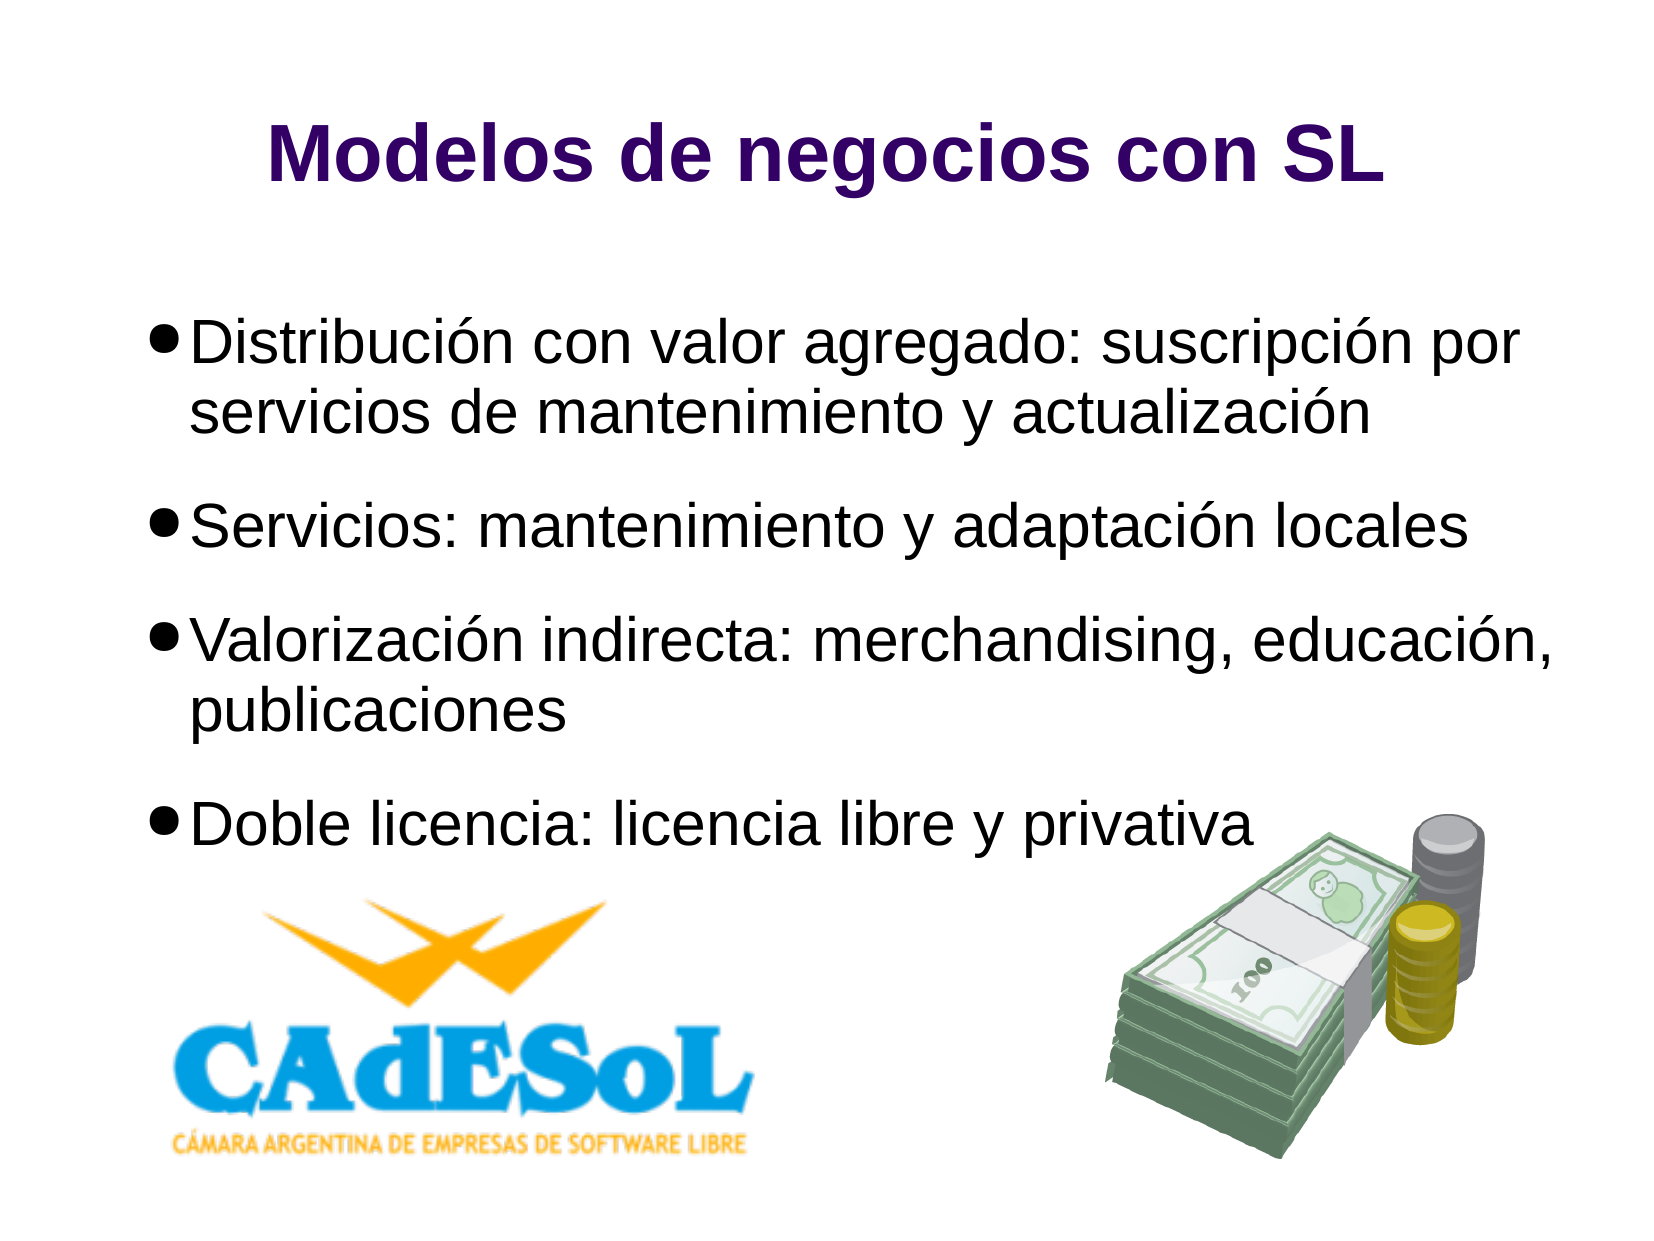

# Modelos de negocios con SL
Distribución con valor agregado: suscripción por servicios de mantenimiento y actualización
Servicios: mantenimiento y adaptación locales
Valorización indirecta: merchandising, educación, publicaciones
Doble licencia: licencia libre y privativa